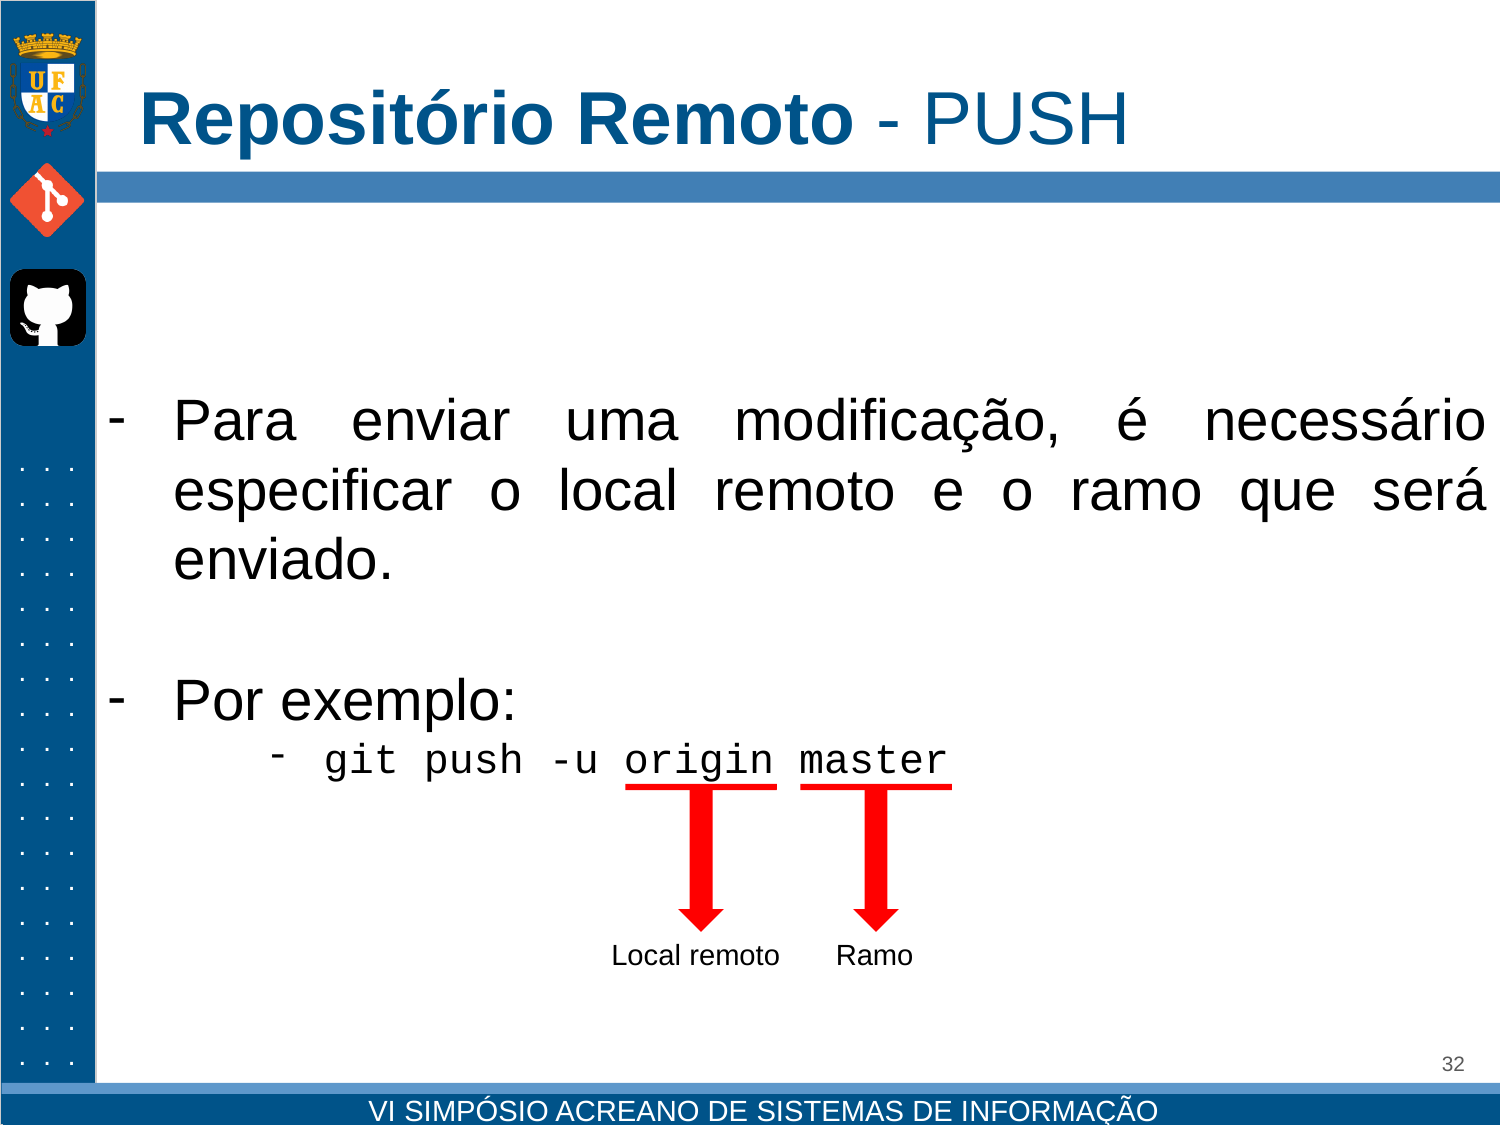

# Repositório Remoto - PUSH
Para enviar uma modificação, é necessário especificar o local remoto e o ramo que será enviado.
Por exemplo:
git push -u origin master
. . .
. . .
. . .
. . .
. . .
. . .
. . .
. . .
. . .
. . .
. . .
. . .
. . .
. . .
. . .
. . .
. . .
. . .
Local remoto
 Ramo
VI SIMPÓSIO ACREANO DE SISTEMAS DE INFORMAÇÃO